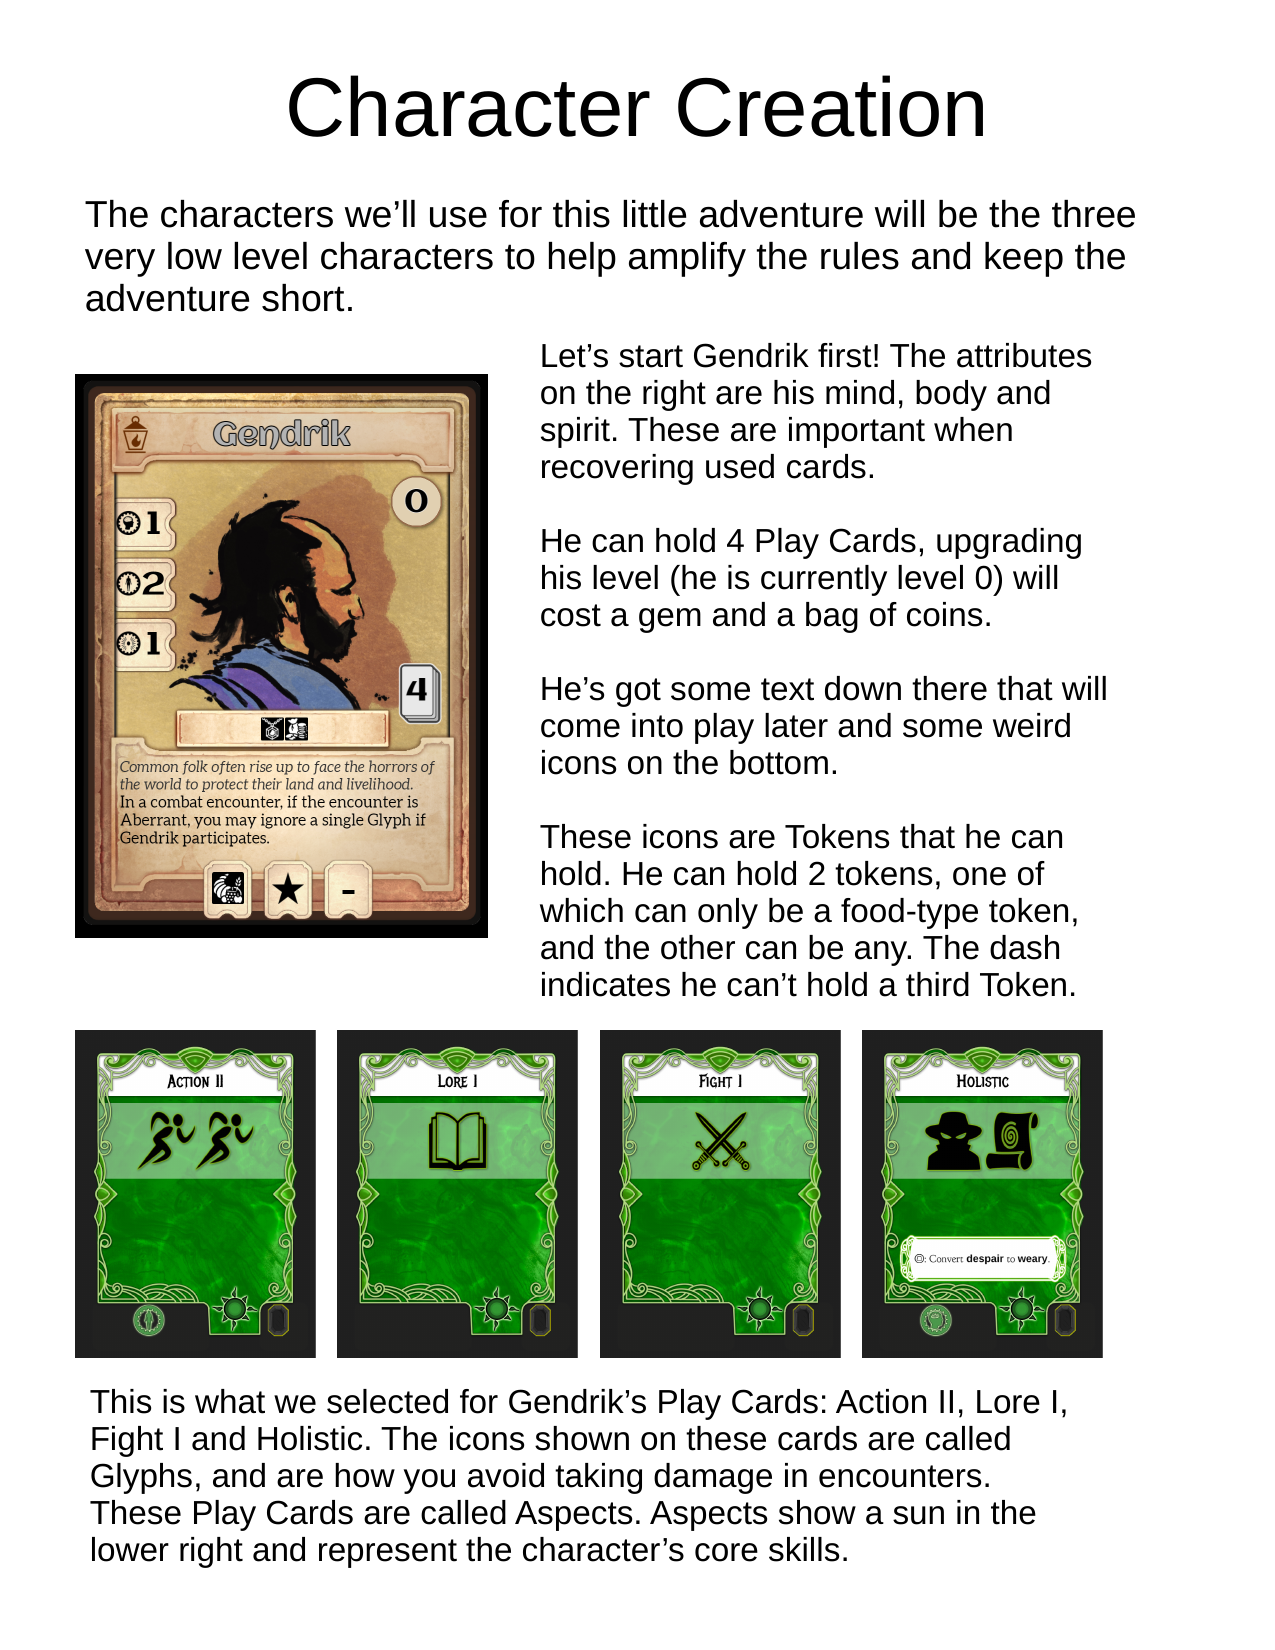

# Character Creation
The characters we’ll use for this little adventure will be the three very low level characters to help amplify the rules and keep the adventure short.
Let’s start Gendrik first! The attributes on the right are his mind, body and spirit. These are important when recovering used cards.
He can hold 4 Play Cards, upgrading his level (he is currently level 0) will cost a gem and a bag of coins.
He’s got some text down there that will come into play later and some weird icons on the bottom.
These icons are Tokens that he can hold. He can hold 2 tokens, one of which can only be a food-type token, and the other can be any. The dash indicates he can’t hold a third Token.
This is what we selected for Gendrik’s Play Cards: Action II, Lore I, Fight I and Holistic. The icons shown on these cards are called Glyphs, and are how you avoid taking damage in encounters.
These Play Cards are called Aspects. Aspects show a sun in the lower right and represent the character’s core skills.